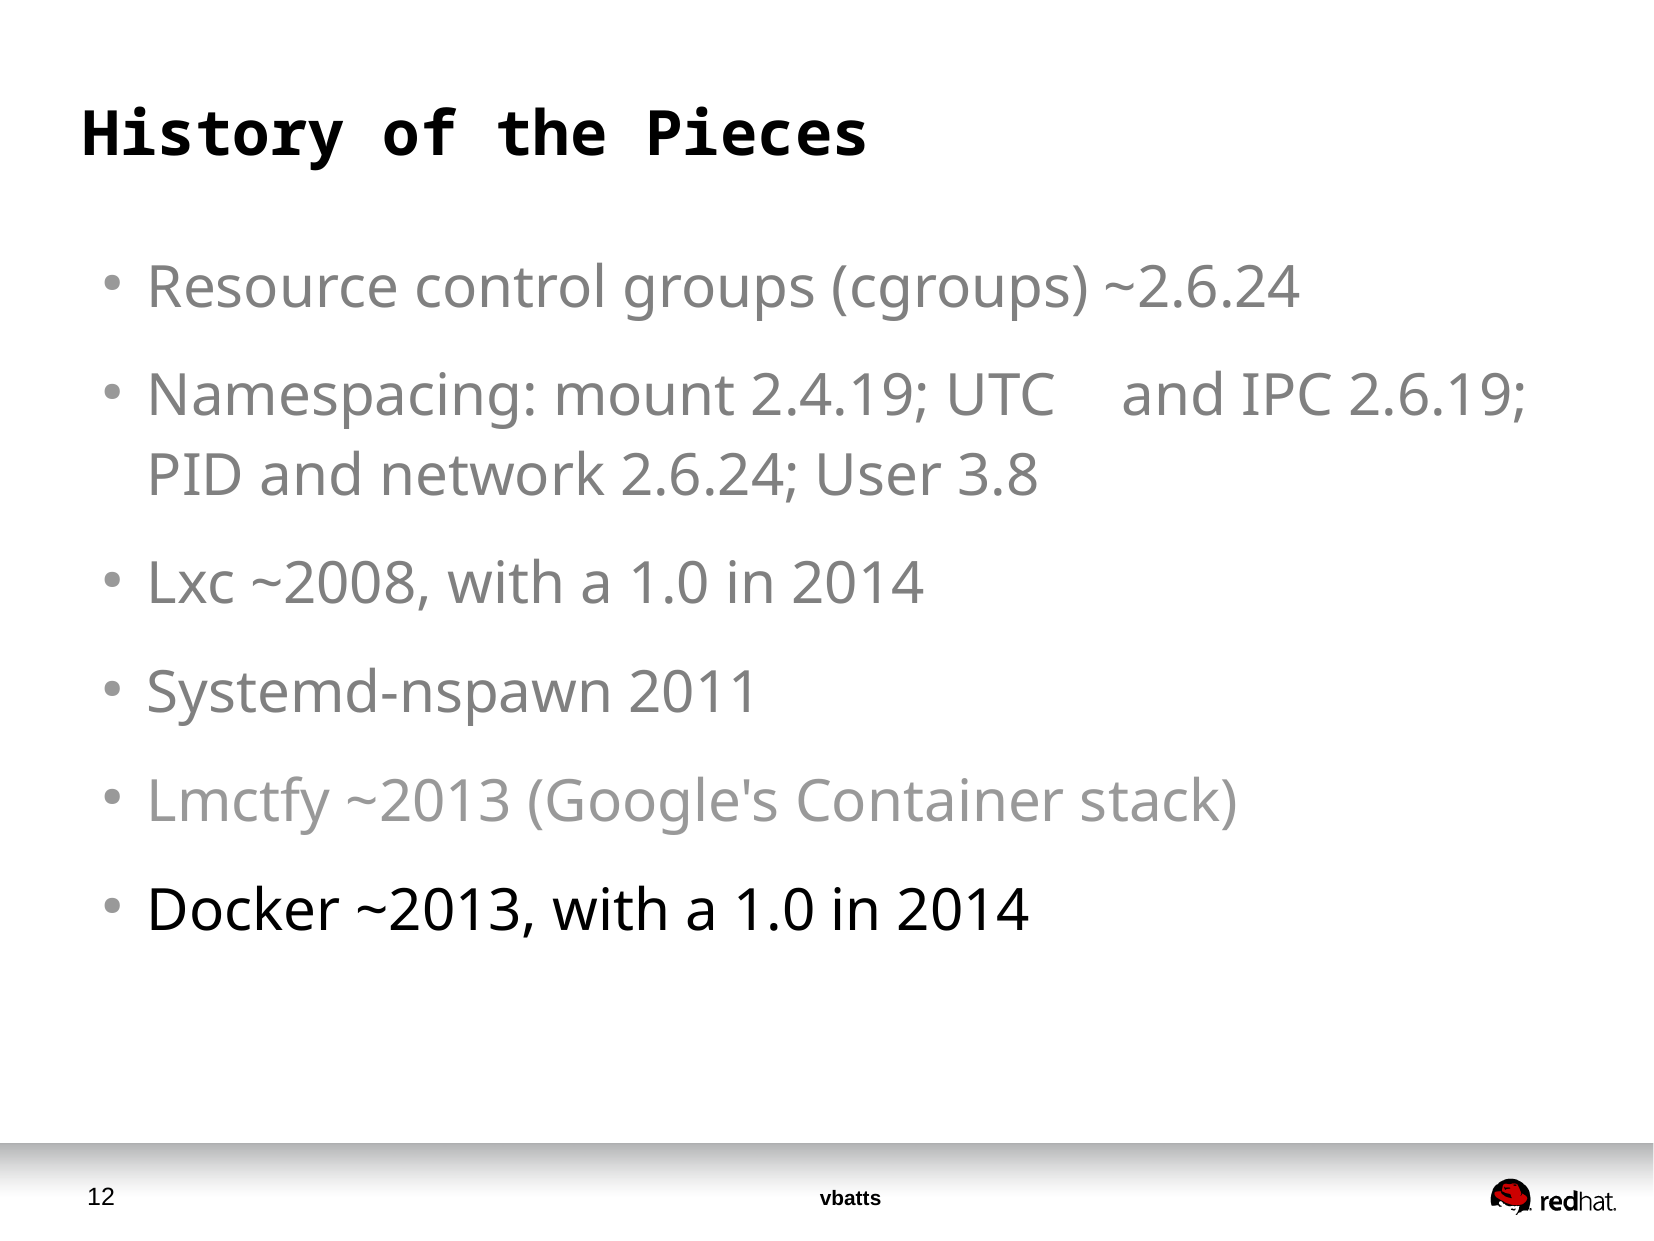

# History of the Pieces
Resource control groups (cgroups) ~2.6.24
Namespacing: mount 2.4.19; UTC	and IPC 2.6.19; PID and network 2.6.24; User 3.8
Lxc ~2008, with a 1.0 in 2014
Systemd-nspawn 2011
Lmctfy ~2013 (Google's Container stack)
Docker ~2013, with a 1.0 in 2014